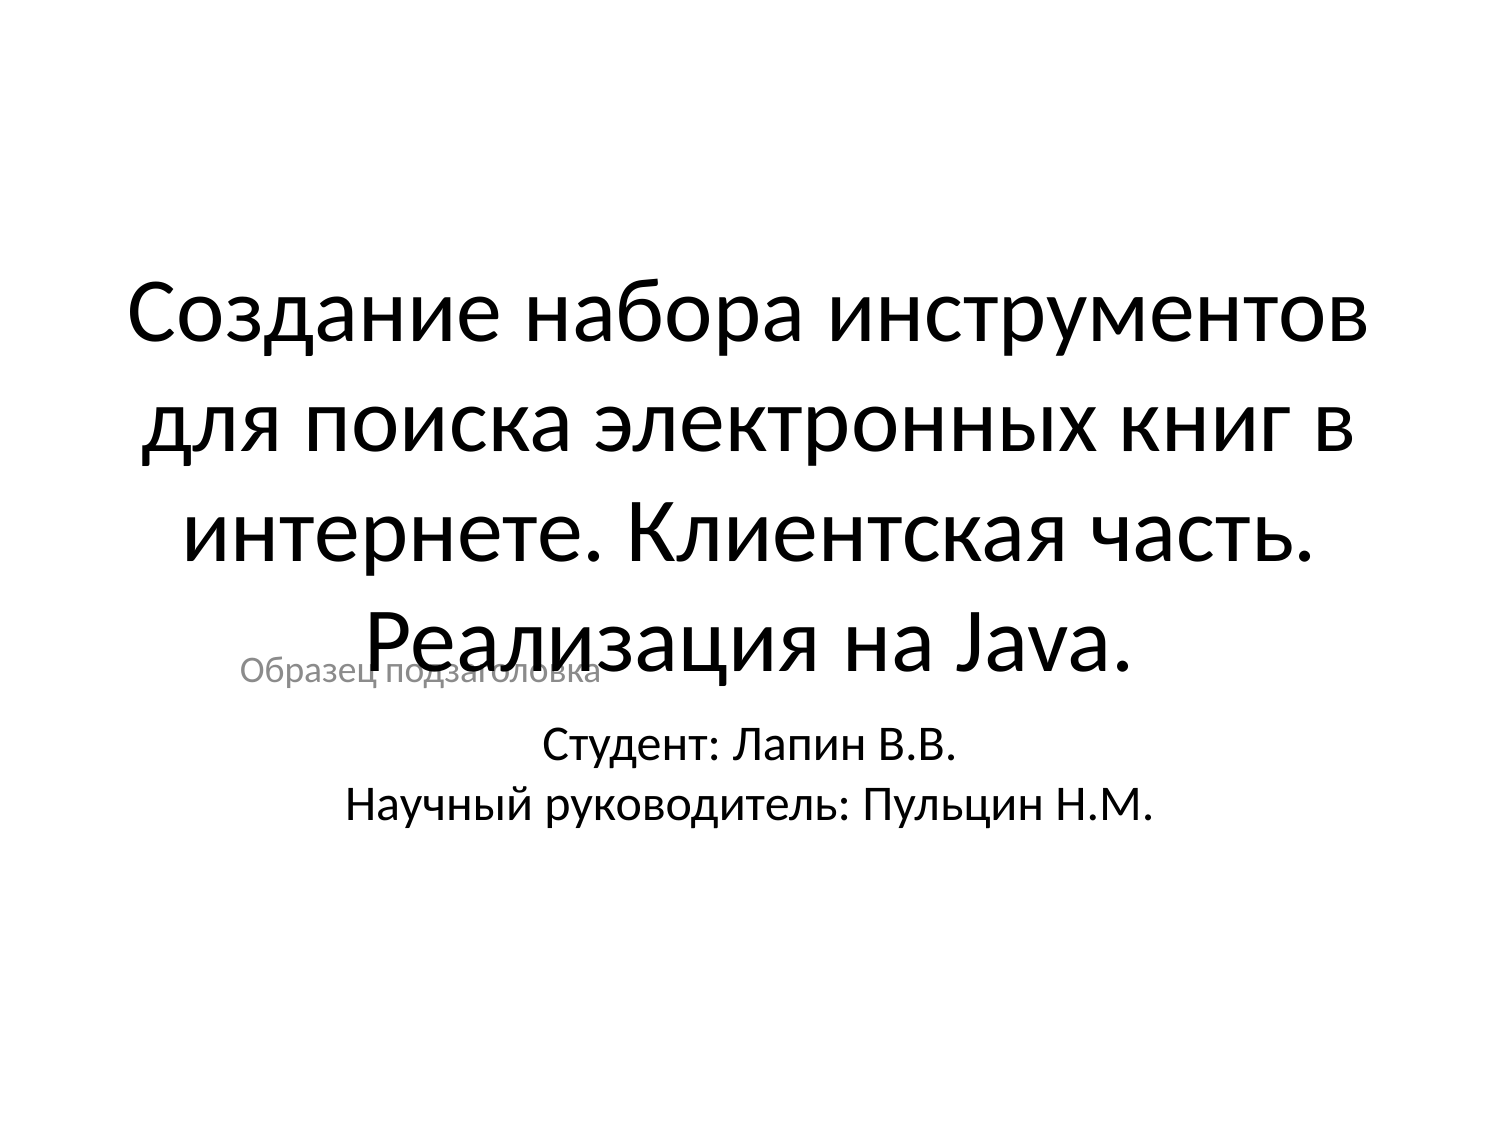

# Создание набора инструментов для поиска электронных книг в интернете. Клиентская часть. Реализация на Java.
Студент: Лапин В.В.
Научный руководитель: Пульцин Н.М.